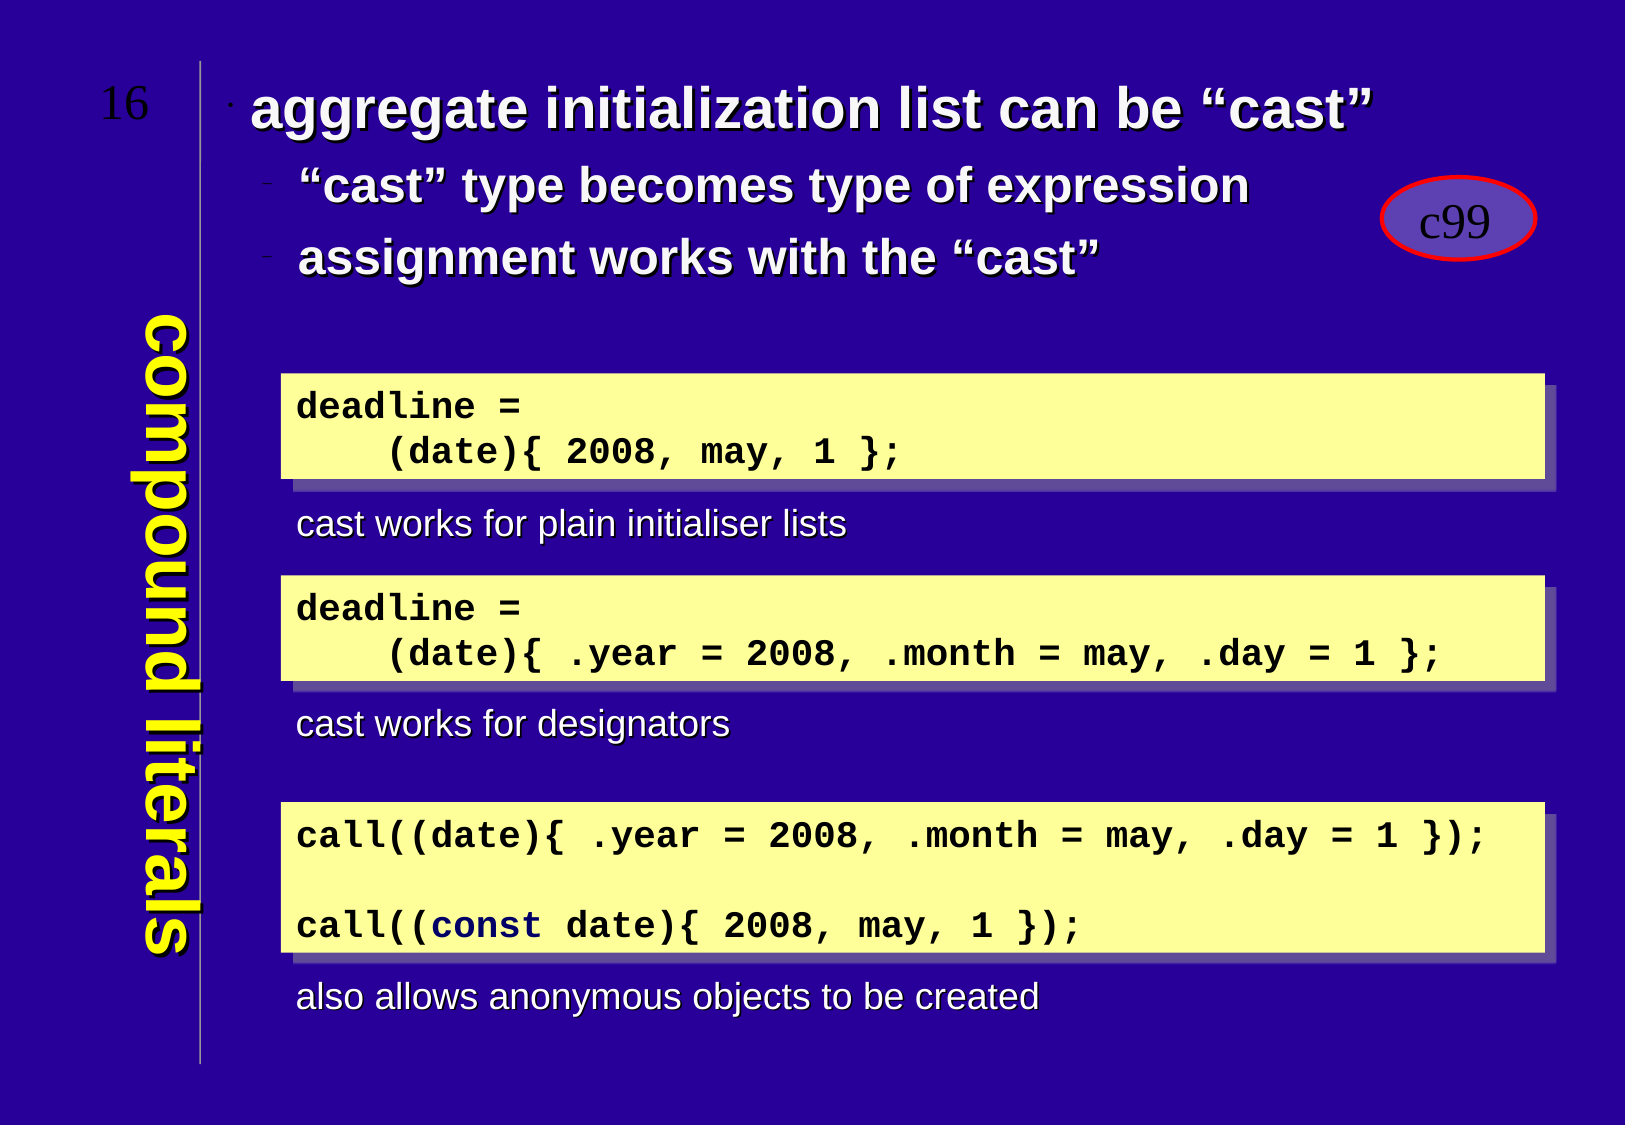

16
 aggregate initialization list can be “cast”
“cast” type becomes type of expression
assignment works with the “cast”
# compound literals
c99
deadline =
 (date){ 2008, may, 1 };
cast works for plain initialiser lists
deadline =
 (date){ .year = 2008, .month = may, .day = 1 };
cast works for designators
call((date){ .year = 2008, .month = may, .day = 1 });
call((const date){ 2008, may, 1 });
also allows anonymous objects to be created